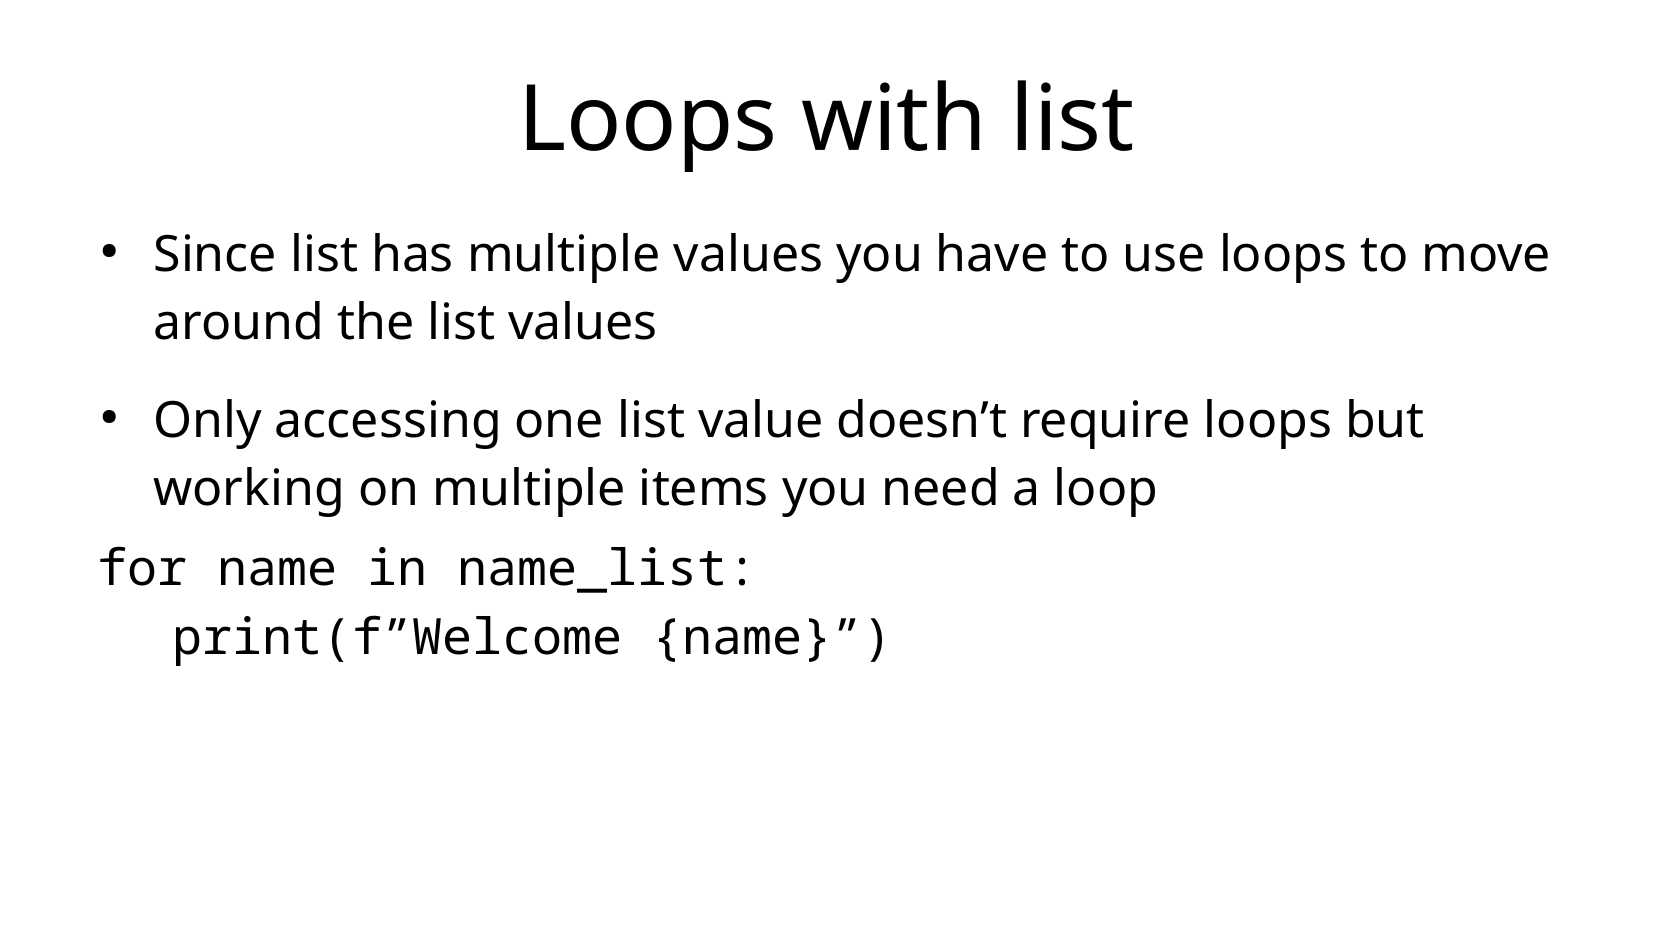

# Loops with list
Since list has multiple values you have to use loops to move around the list values
Only accessing one list value doesn’t require loops but working on multiple items you need a loop
for name in name_list:
	print(f”Welcome {name}”)